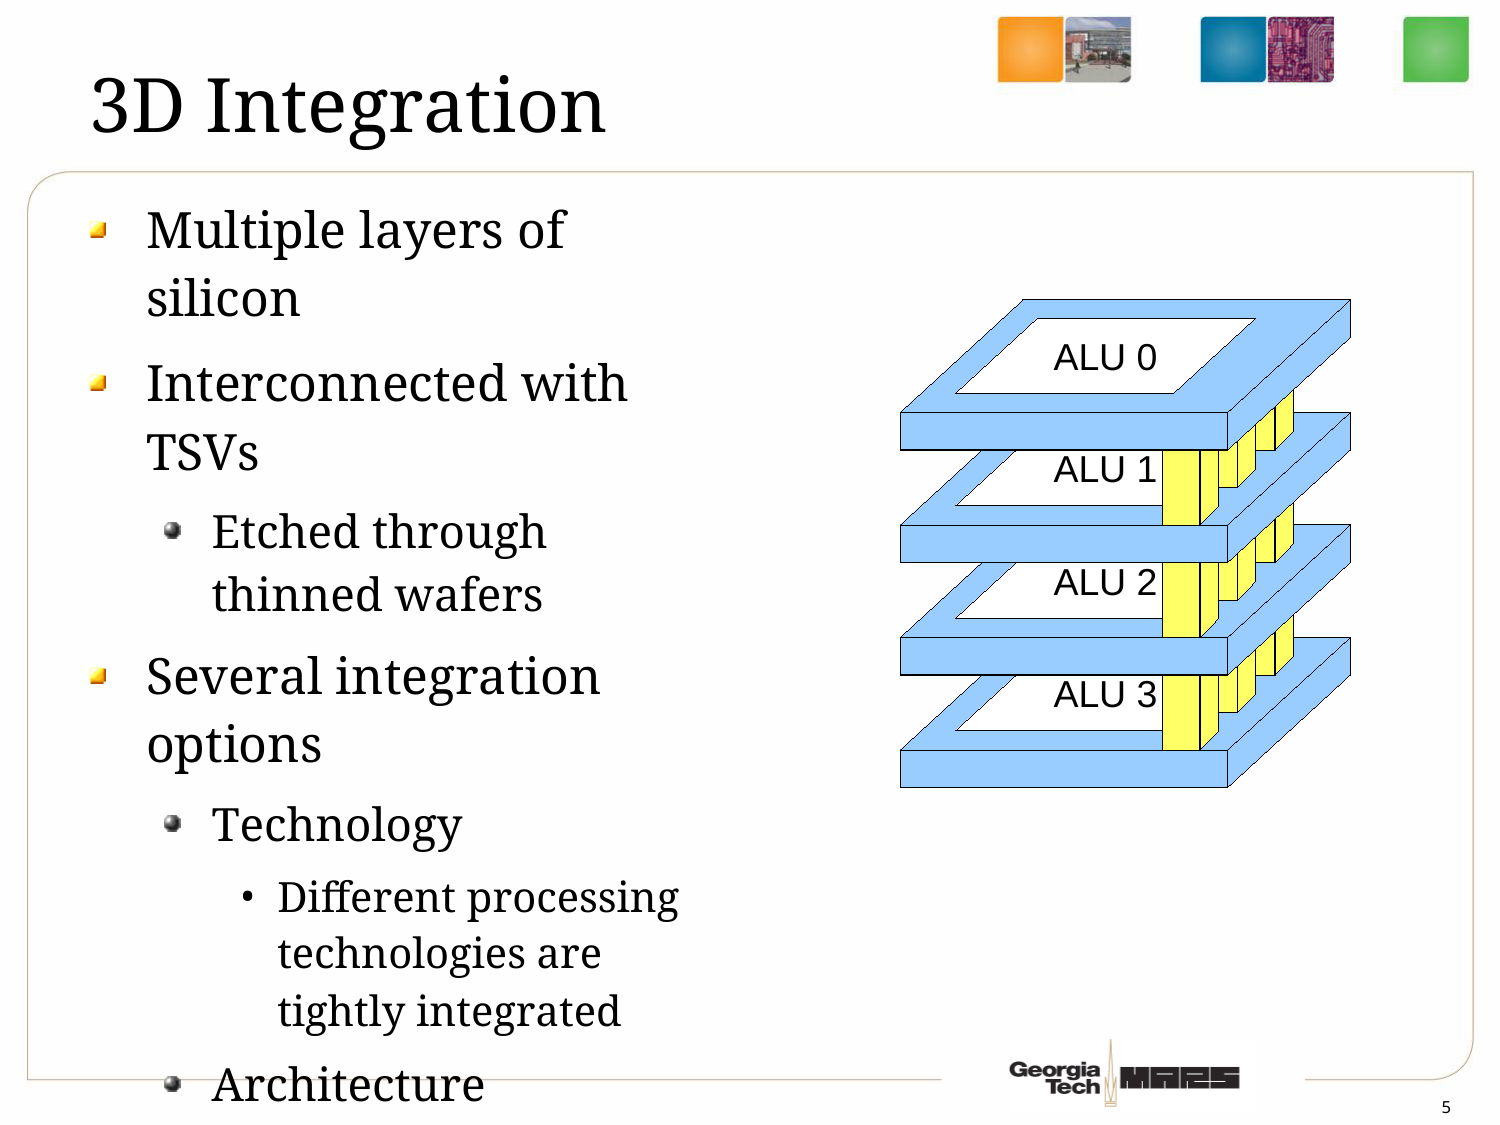

3D Integration
# Multiple layers of silicon
Interconnected with TSVs
Etched through thinned wafers
Several integration options
Technology
Different processing technologies are tightly integrated
Architecture
Blocks split across layers
ALU 0
ALU 1
ALU 2
ALU 3
5